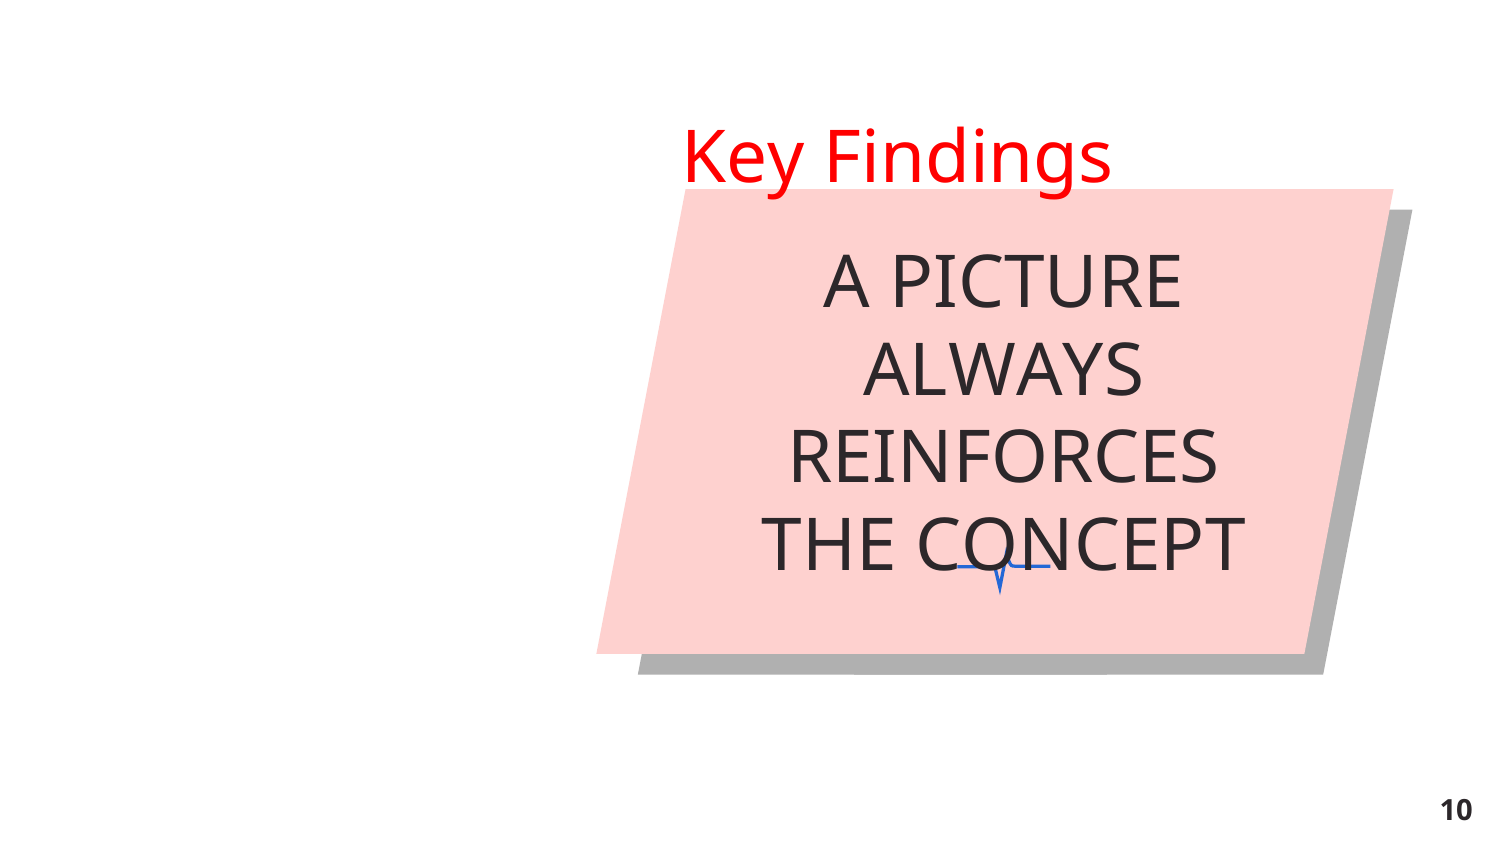

Key Findings
# A PICTURE ALWAYS REINFORCES
THE CONCEPT
10